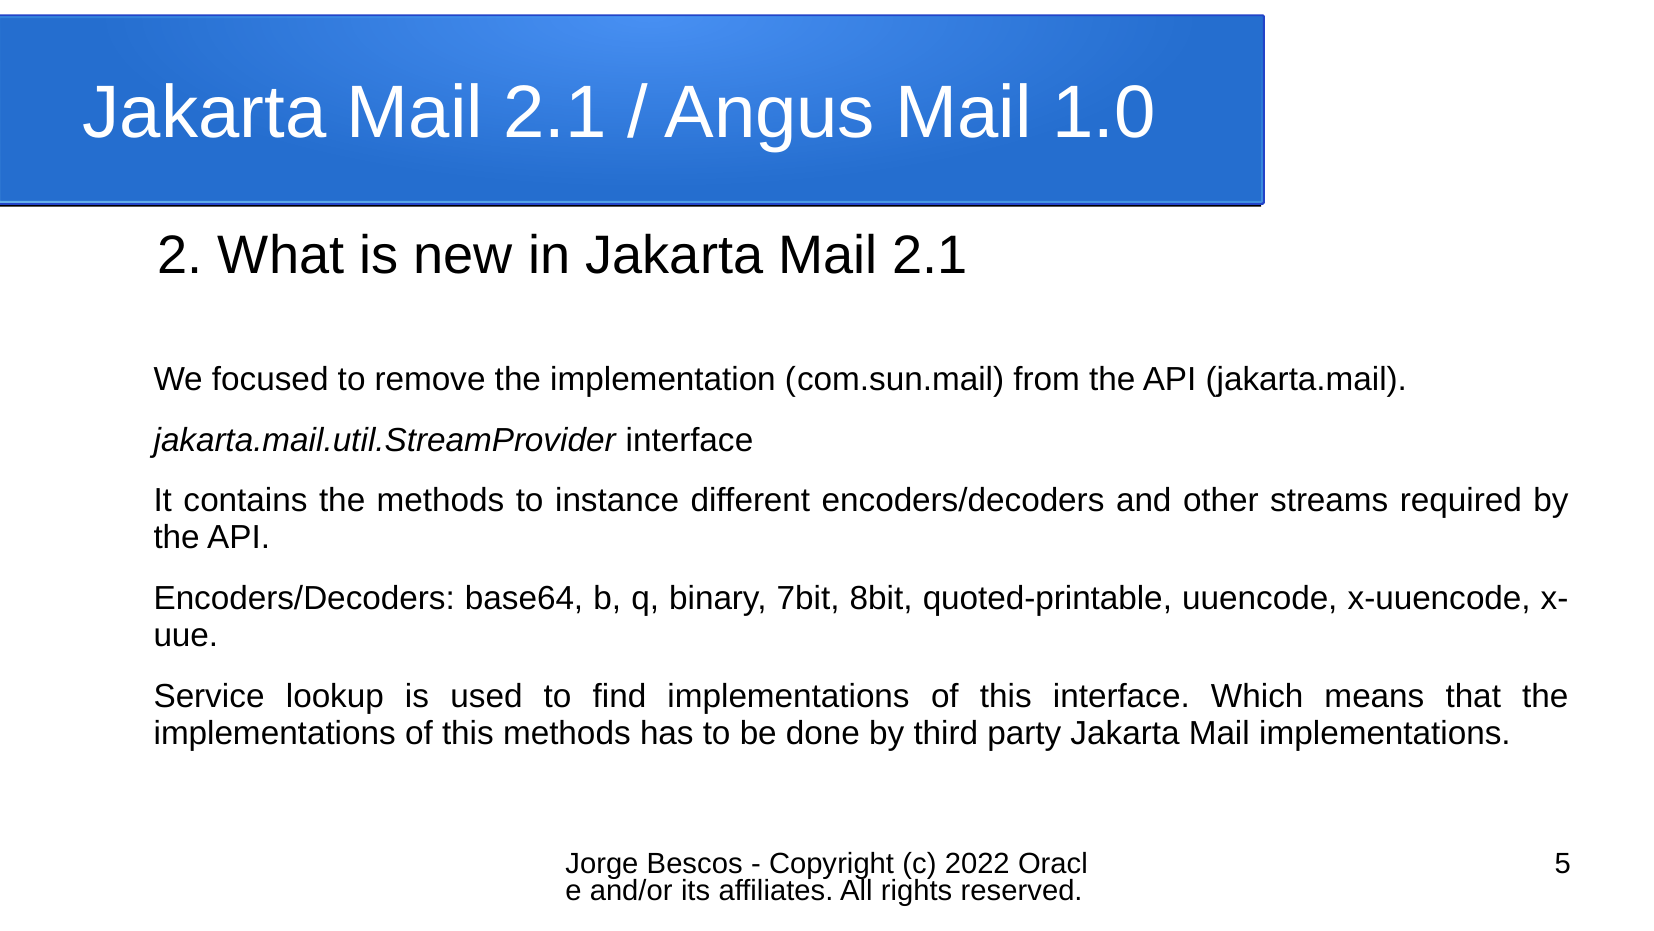

# Jakarta Mail 2.1 / Angus Mail 1.0
 2. What is new in Jakarta Mail 2.1
We focused to remove the implementation (com.sun.mail) from the API (jakarta.mail).
jakarta.mail.util.StreamProvider interface
It contains the methods to instance different encoders/decoders and other streams required by the API.
Encoders/Decoders: base64, b, q, binary, 7bit, 8bit, quoted-printable, uuencode, x-uuencode, x-uue.
Service lookup is used to find implementations of this interface. Which means that the implementations of this methods has to be done by third party Jakarta Mail implementations.
Jorge Bescos - Copyright (c) 2022 Oracle and/or its affiliates. All rights reserved.
5